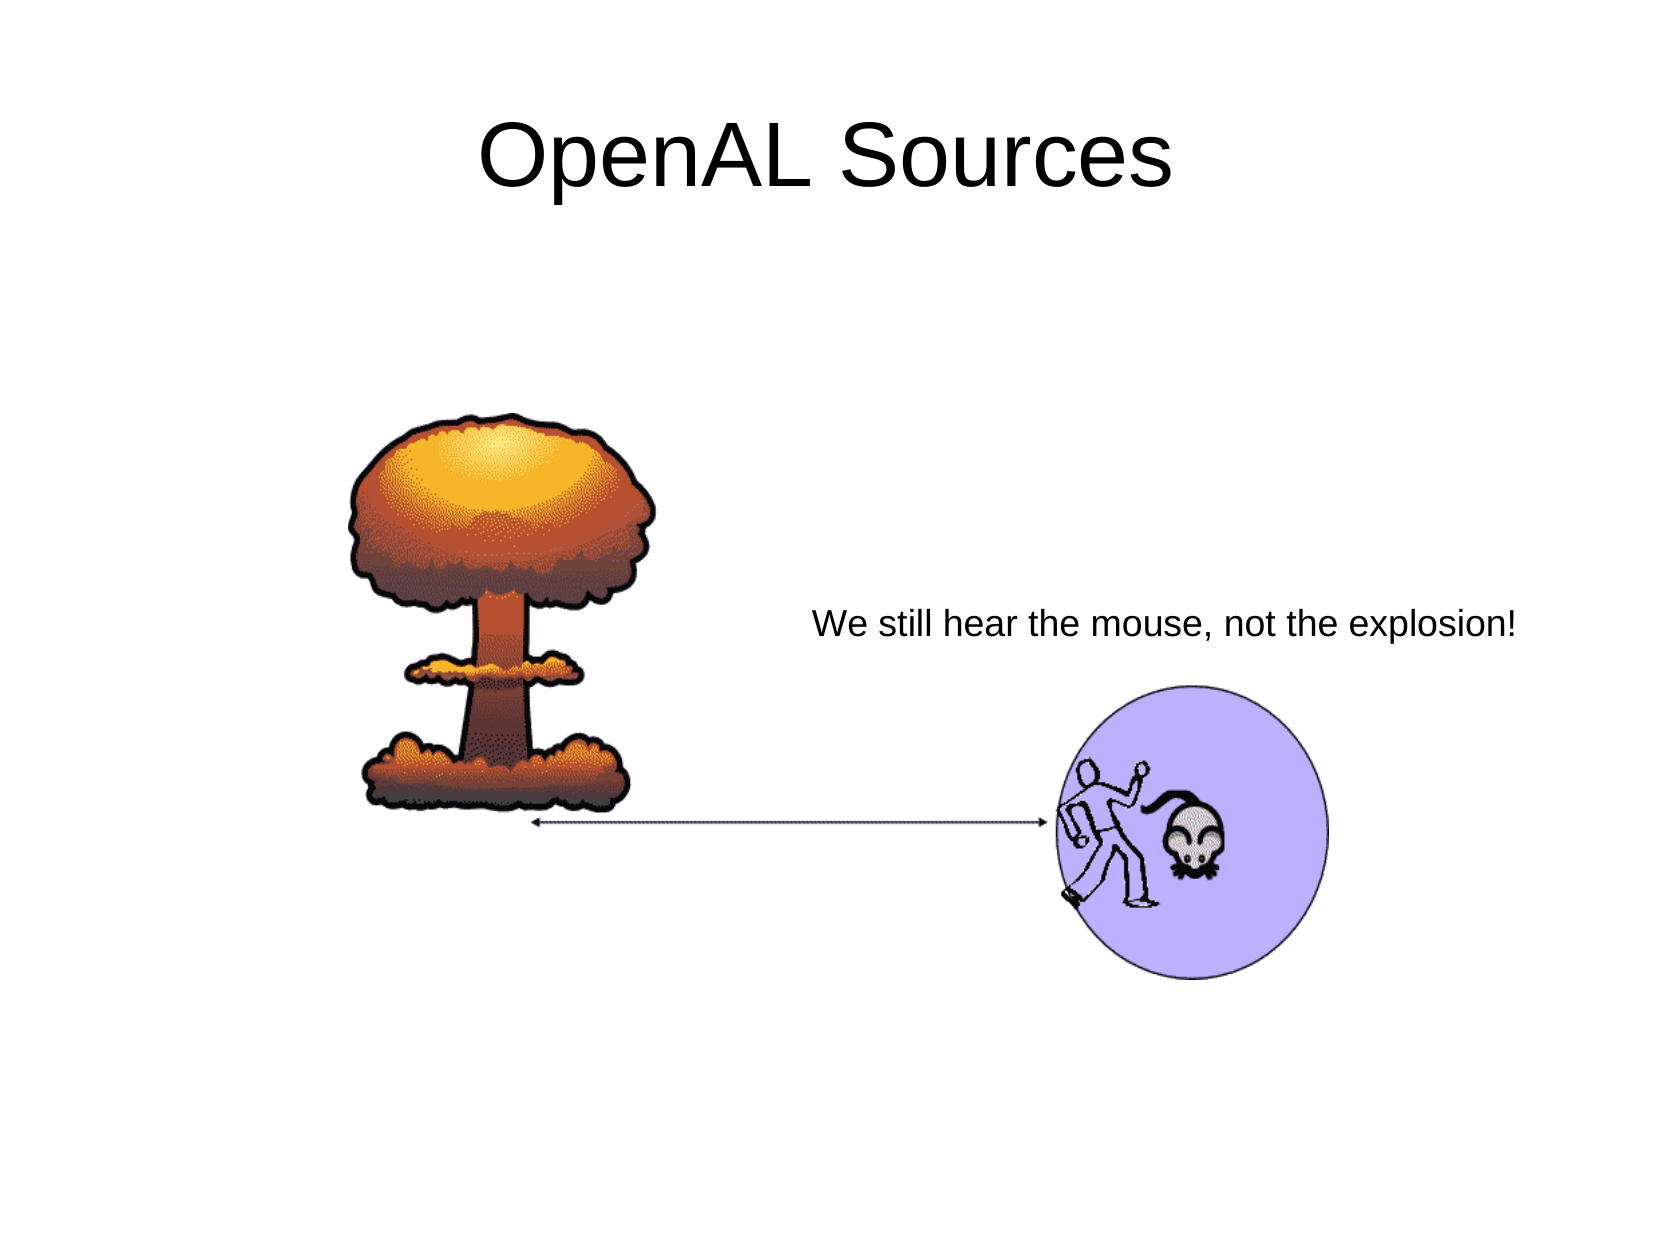

# OpenAL Sources
We still hear the mouse, not the explosion!